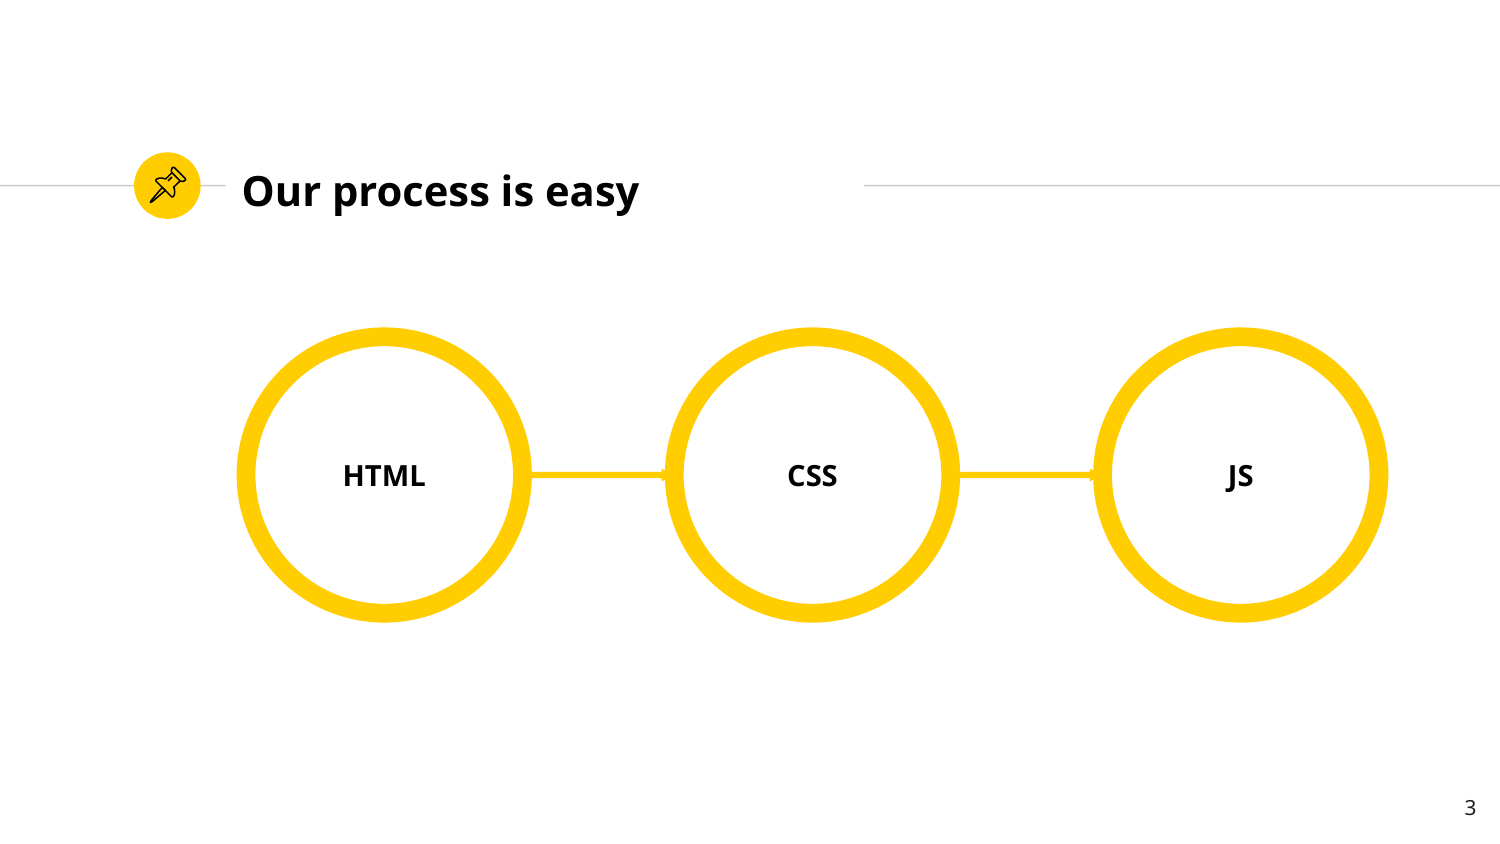

# Our process is easy
HTML
CSS
JS